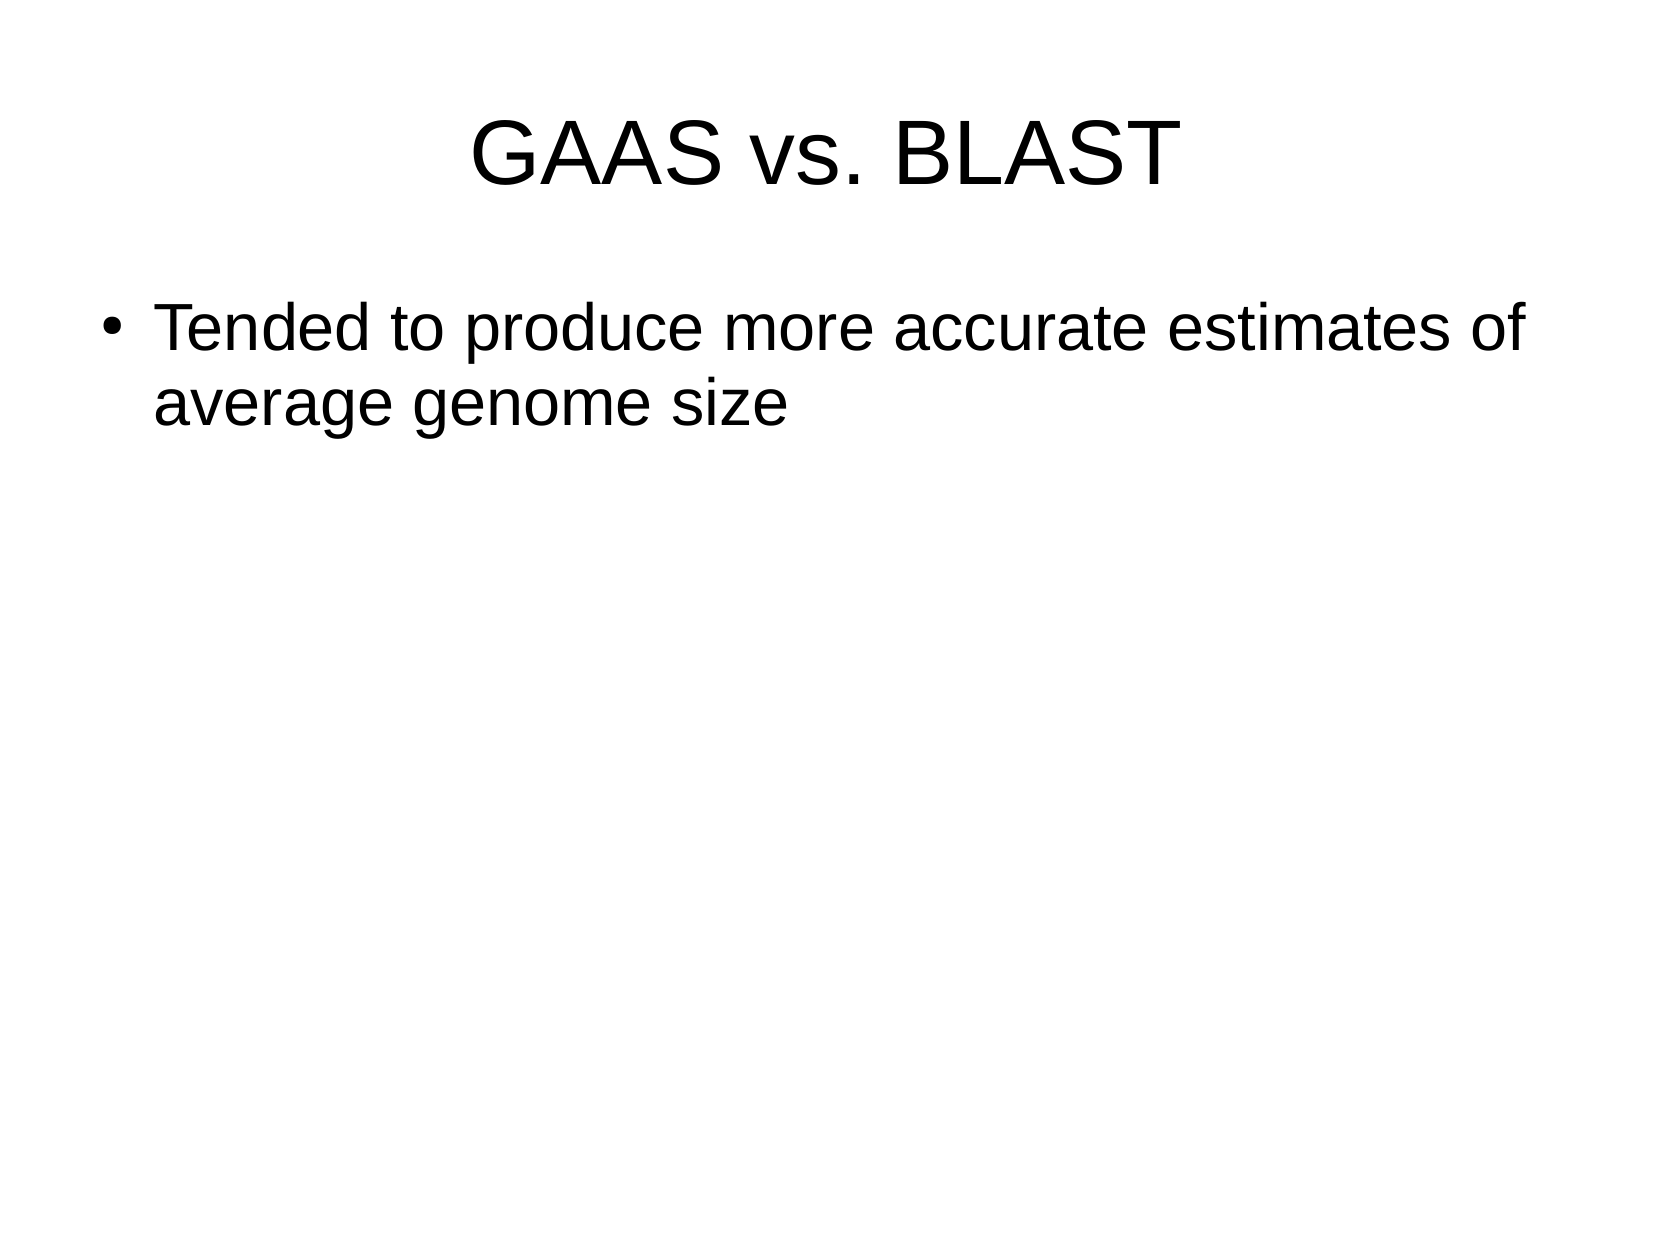

# GAAS vs. BLAST
Tended to produce more accurate estimates of average genome size